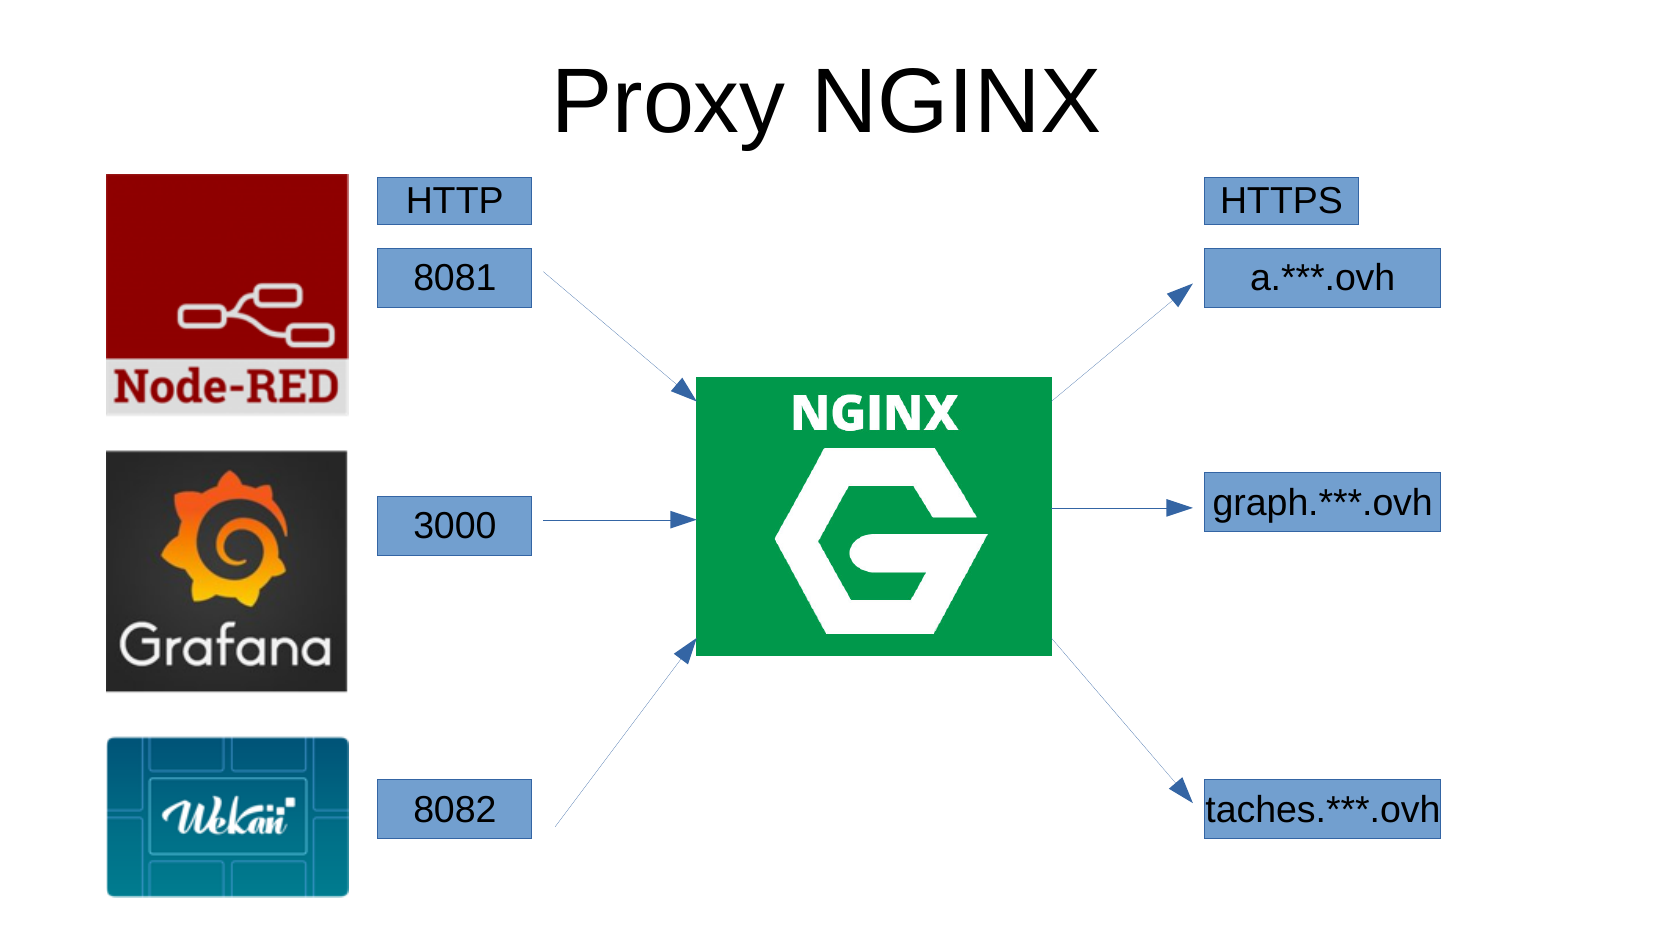

# Proxy NGINX
HTTP
HTTPS
8081
a.***.ovh
graph.***.ovh
3000
8082
taches.***.ovh